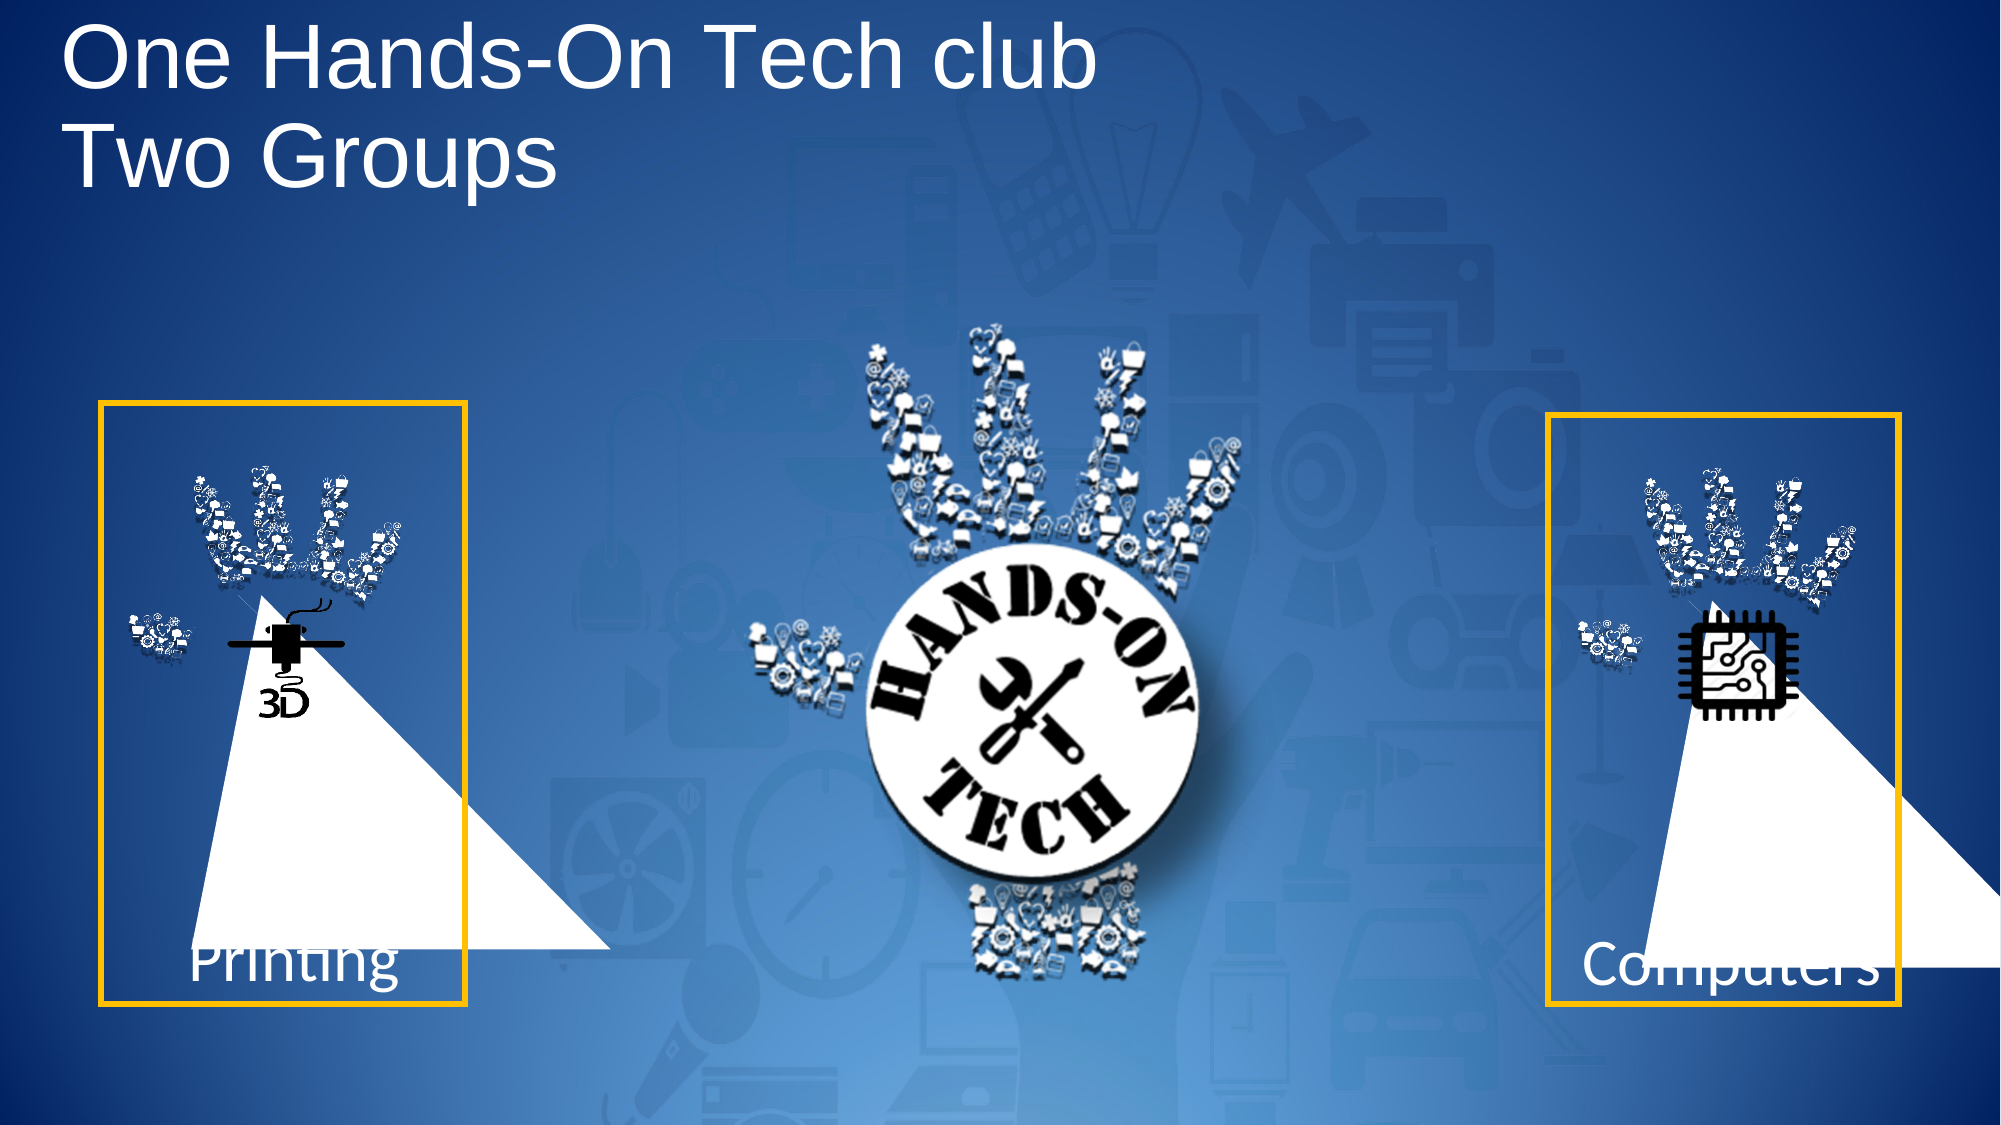

One Hands-On Tech club
Two Groups
3D Printing
Small Computers